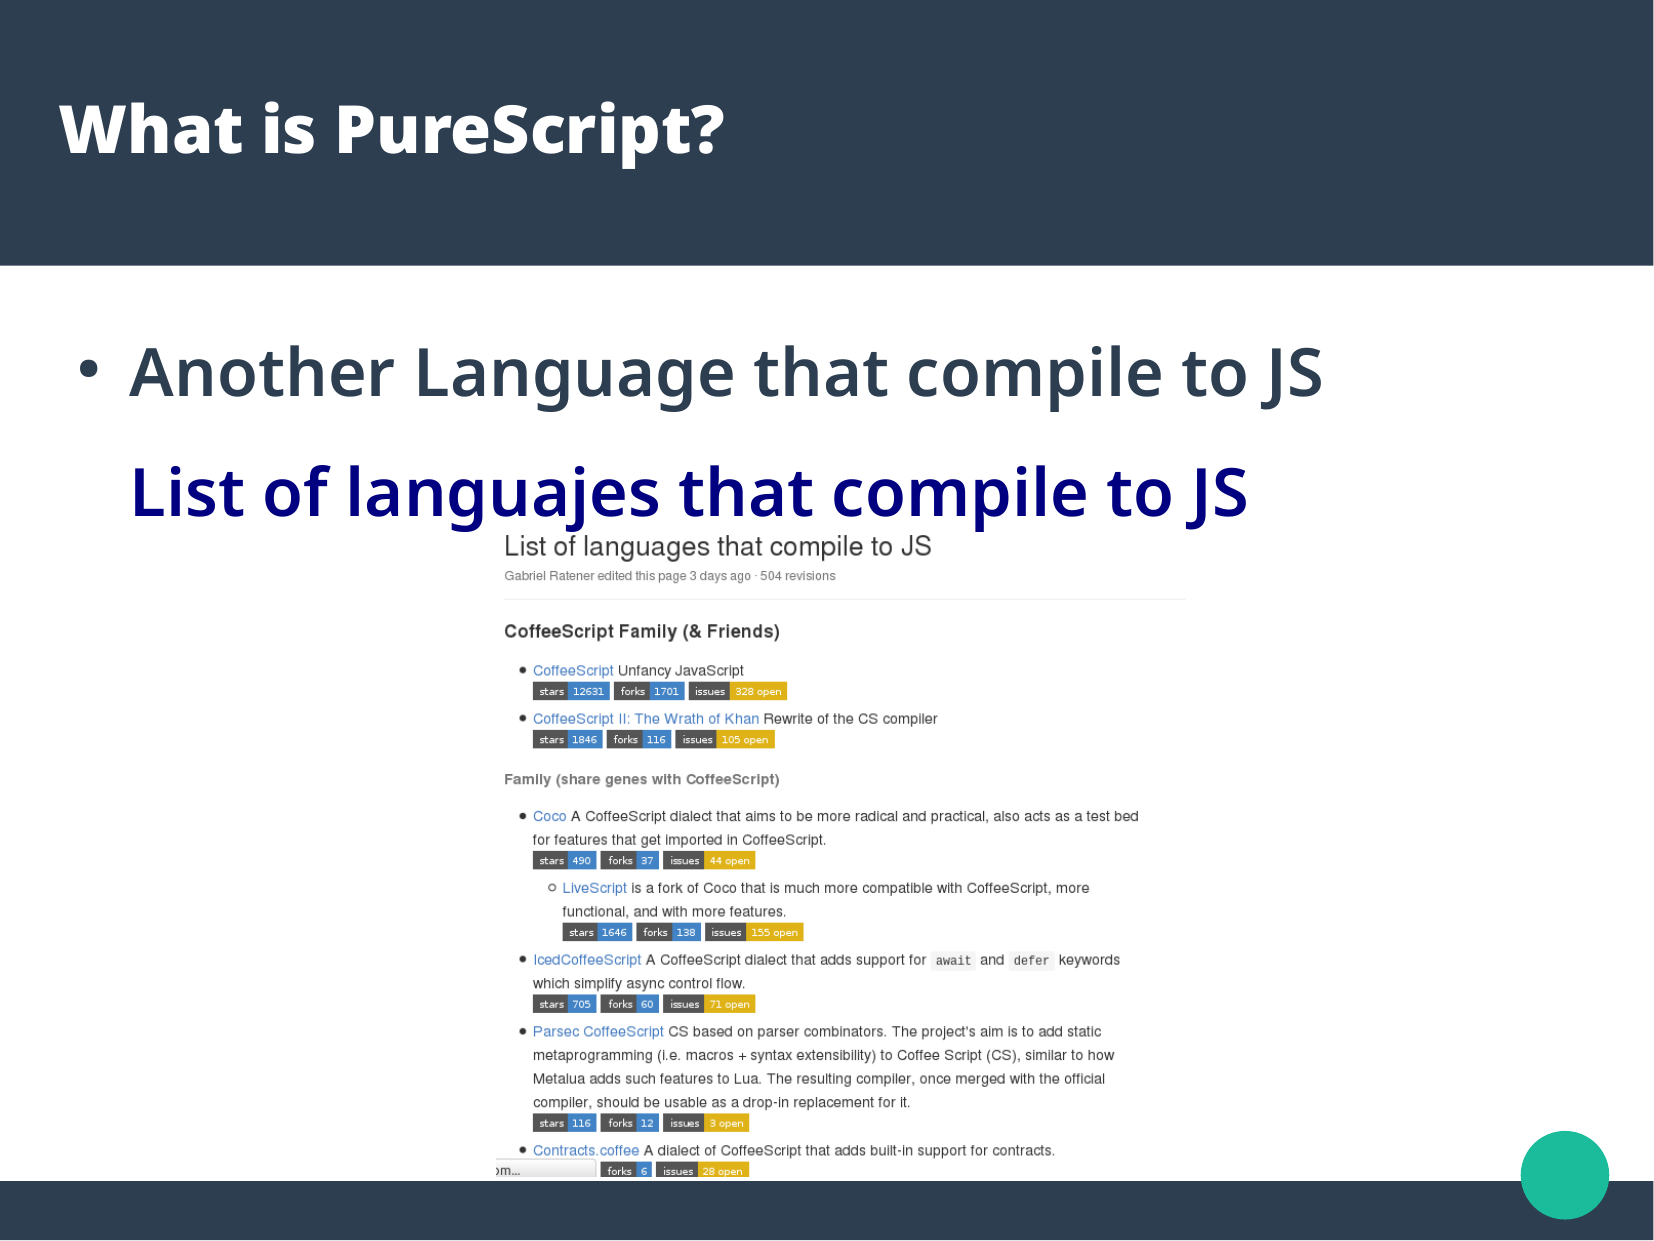

# What is PureScript?
Another Language that compile to JS
List of languajes that compile to JS